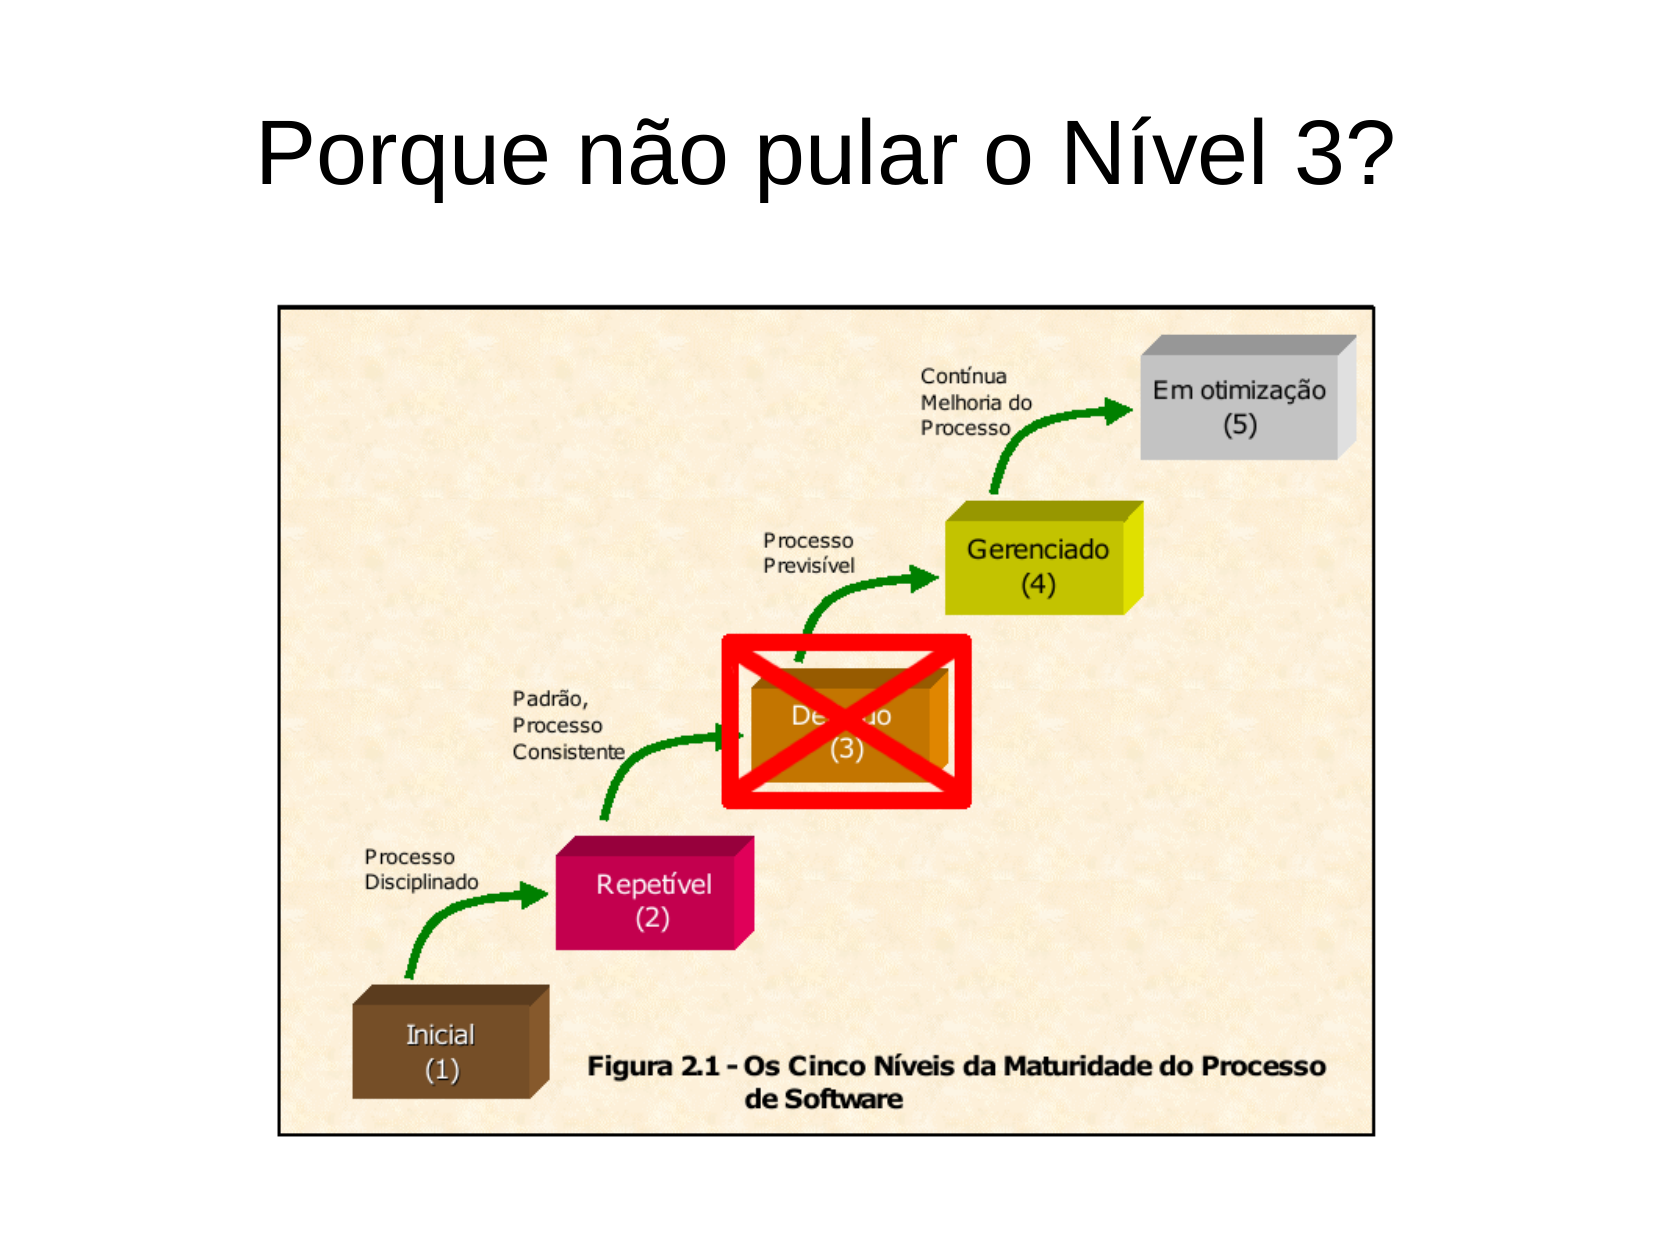

# Porque não pular o Nível 3?